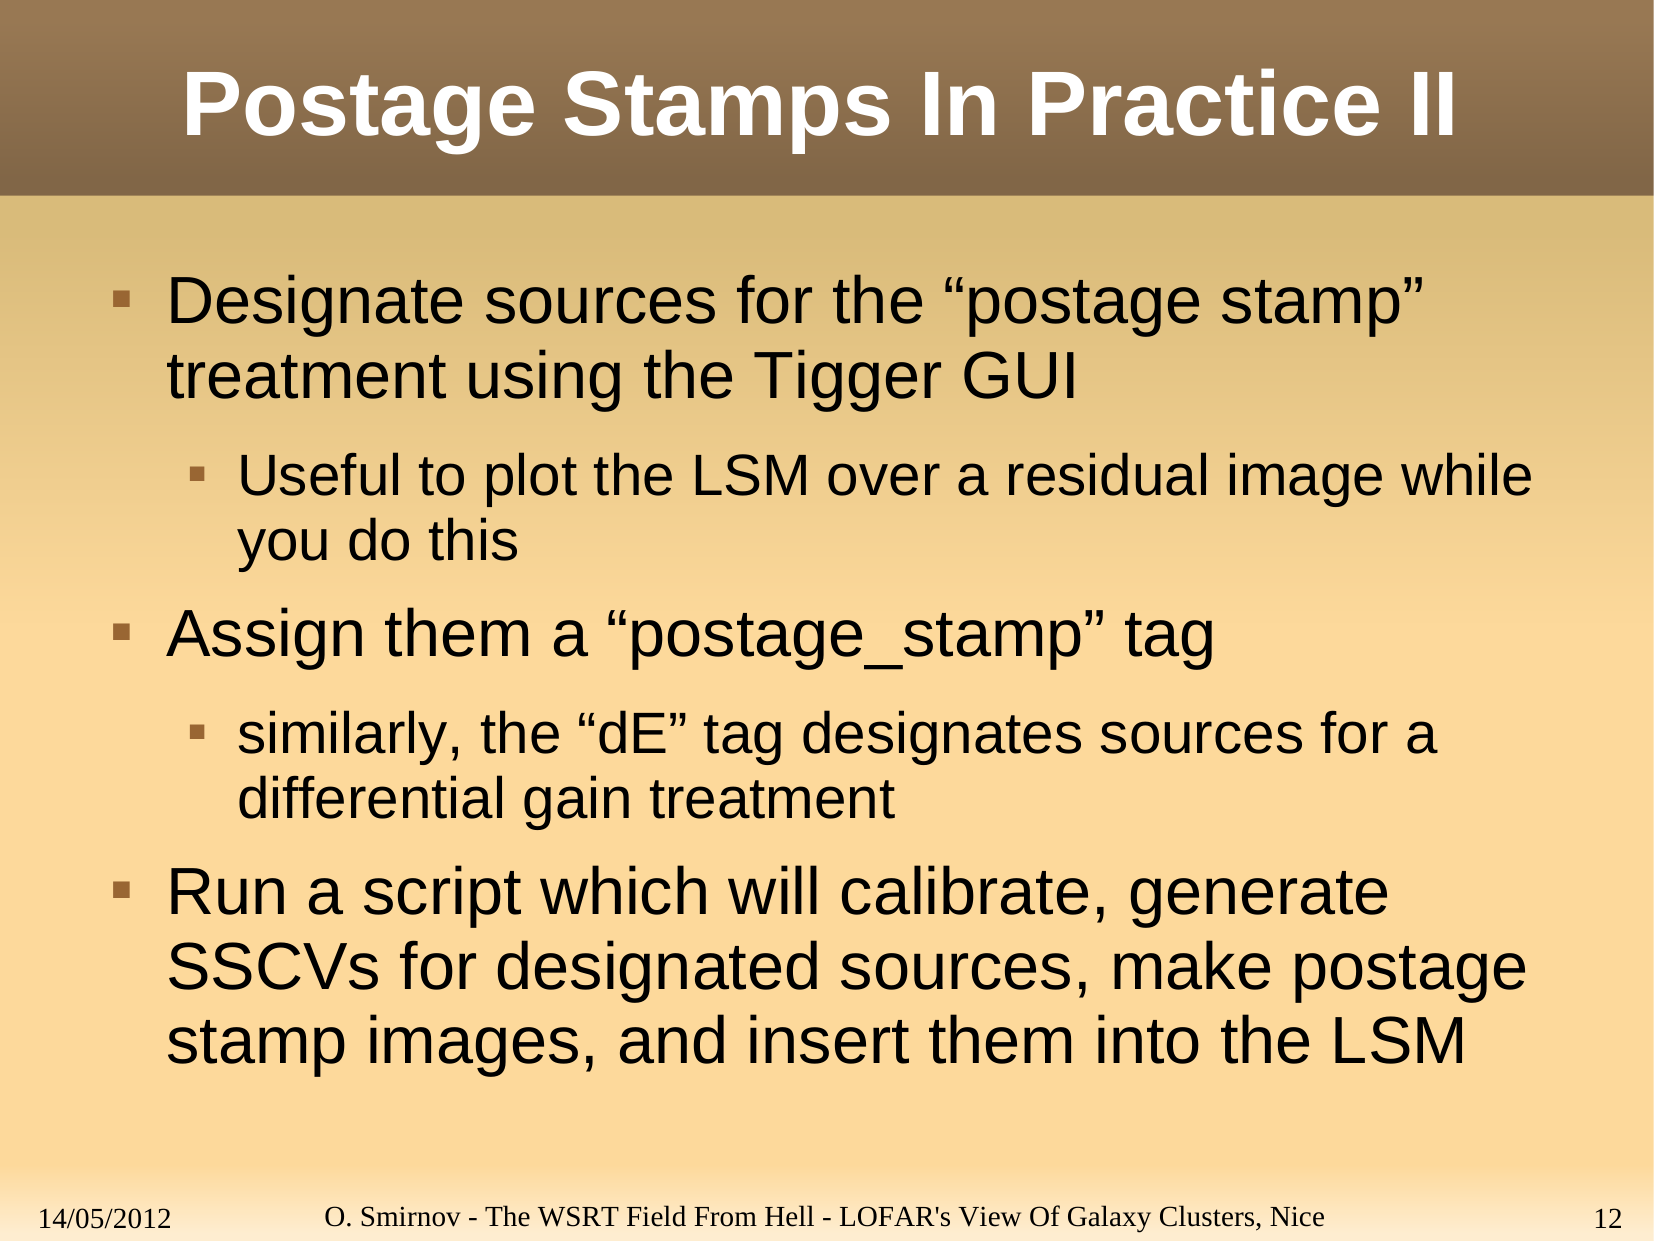

# Postage Stamps In Practice II
Designate sources for the “postage stamp” treatment using the Tigger GUI
Useful to plot the LSM over a residual image while you do this
Assign them a “postage_stamp” tag
similarly, the “dE” tag designates sources for a differential gain treatment
Run a script which will calibrate, generate SSCVs for designated sources, make postage stamp images, and insert them into the LSM
O. Smirnov - The WSRT Field From Hell - LOFAR's View Of Galaxy Clusters, Nice
14/05/2012
12